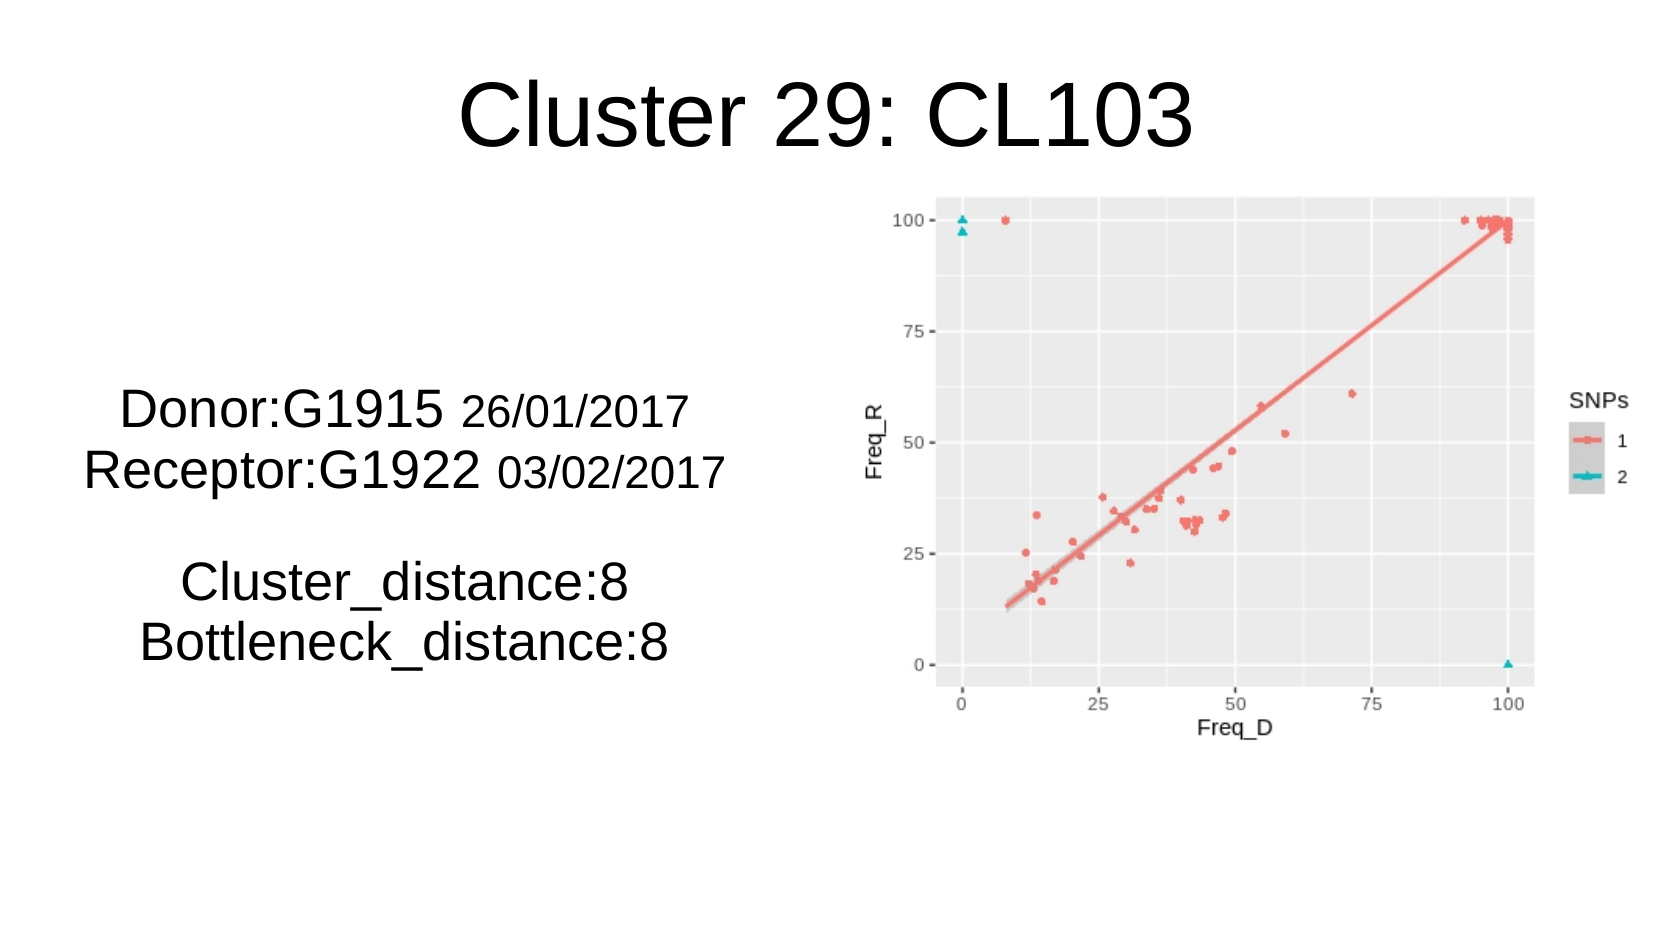

# Cluster 29: CL103
Donor:G1915 26/01/2017
Receptor:G1922 03/02/2017
Cluster_distance:8
Bottleneck_distance:8